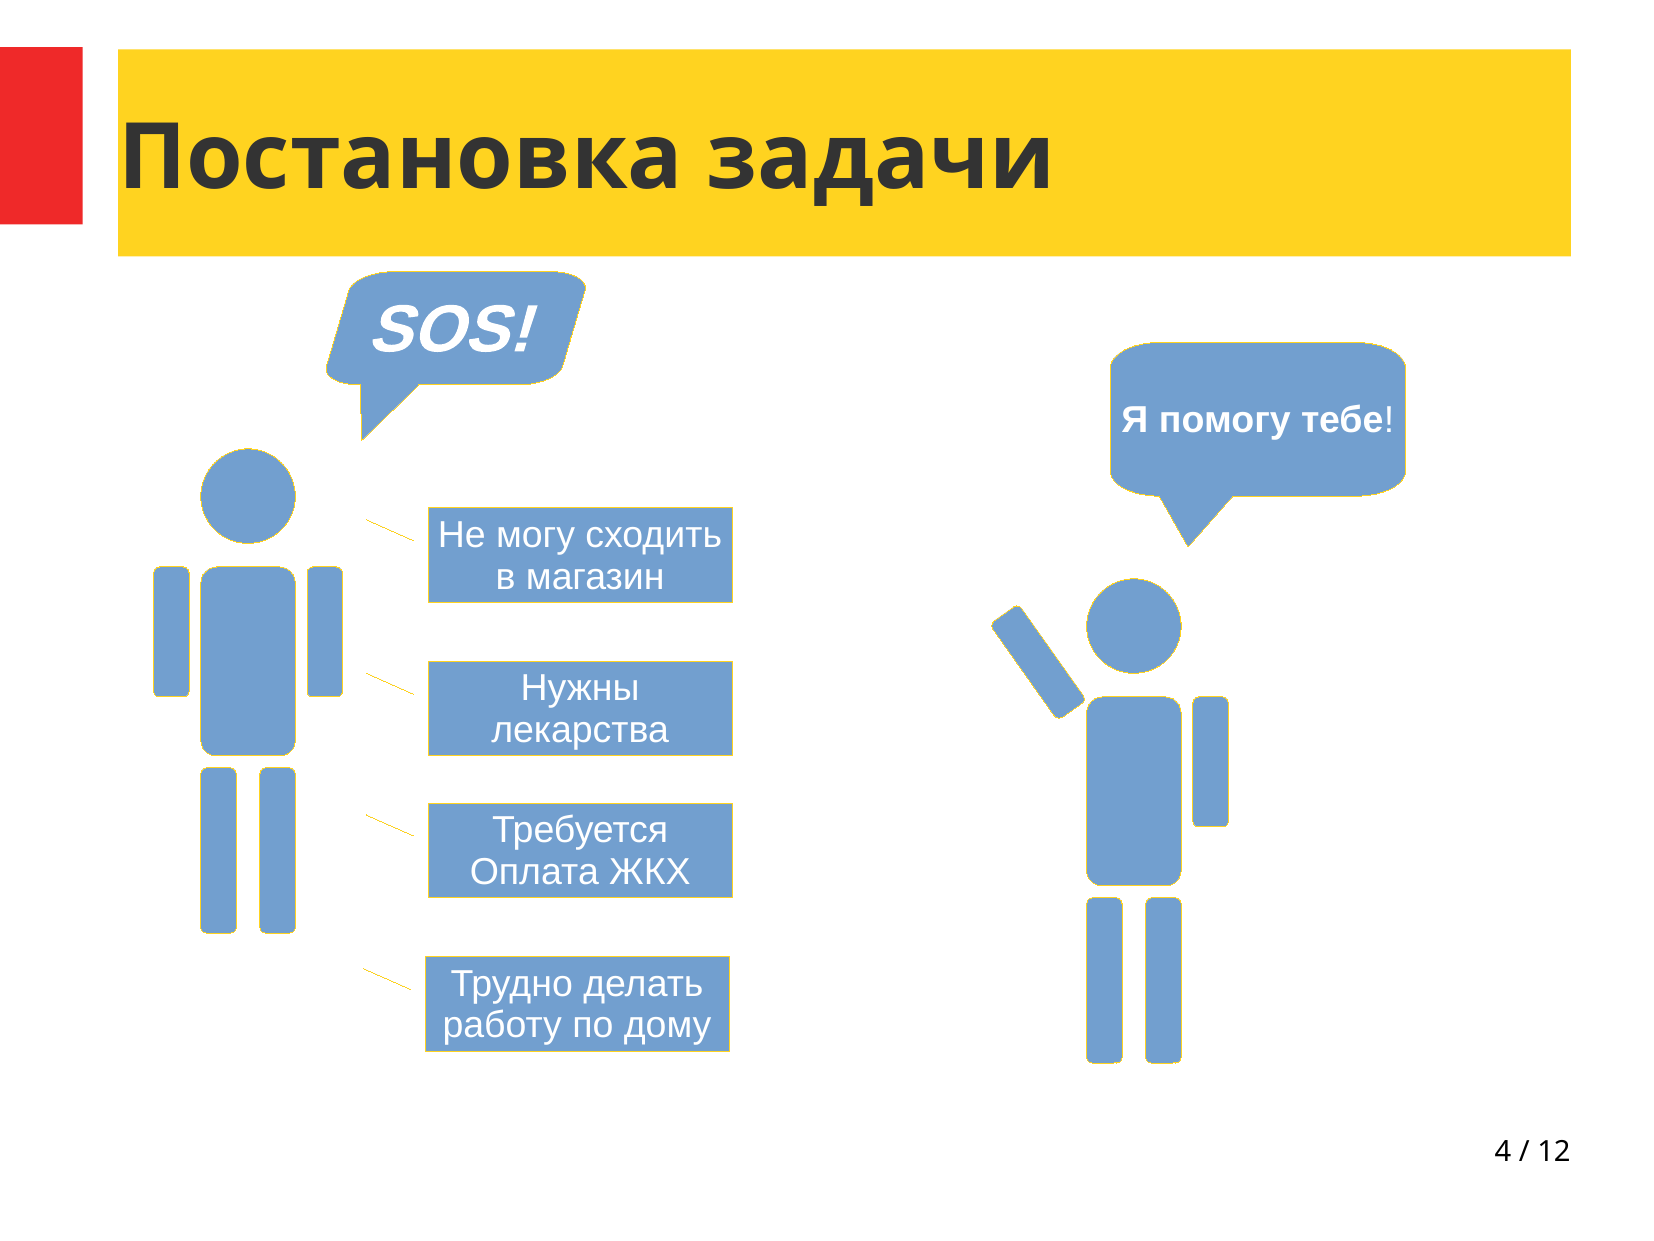

# Постановка задачи
SOS!
Я помогу тебе!
Не могу сходить
в магазин
Нужны
лекарства
Требуется
Оплата ЖКХ
Трудно делать
работу по дому
4